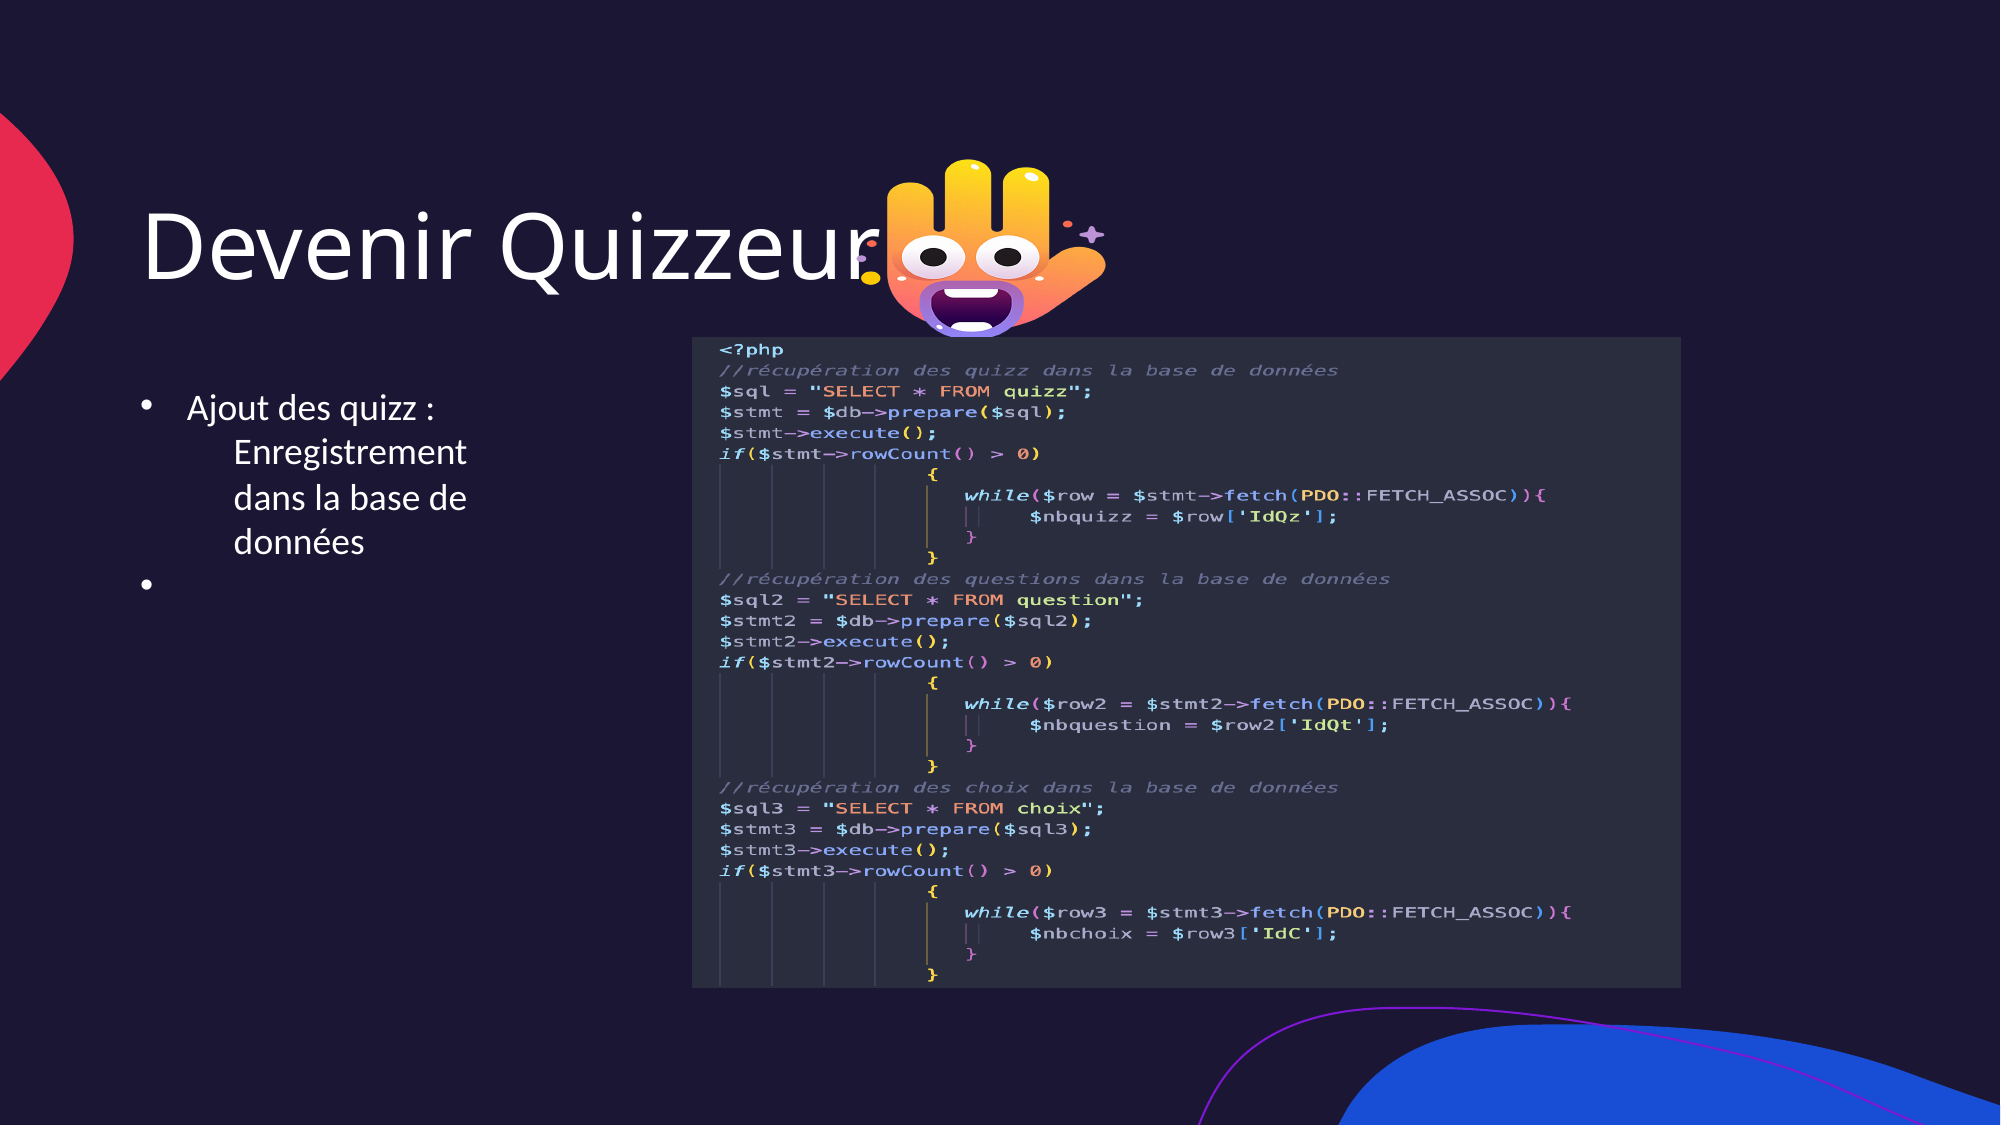

# Devenir Quizzeur
Ajout des quizz : Enregistrement dans la base de données